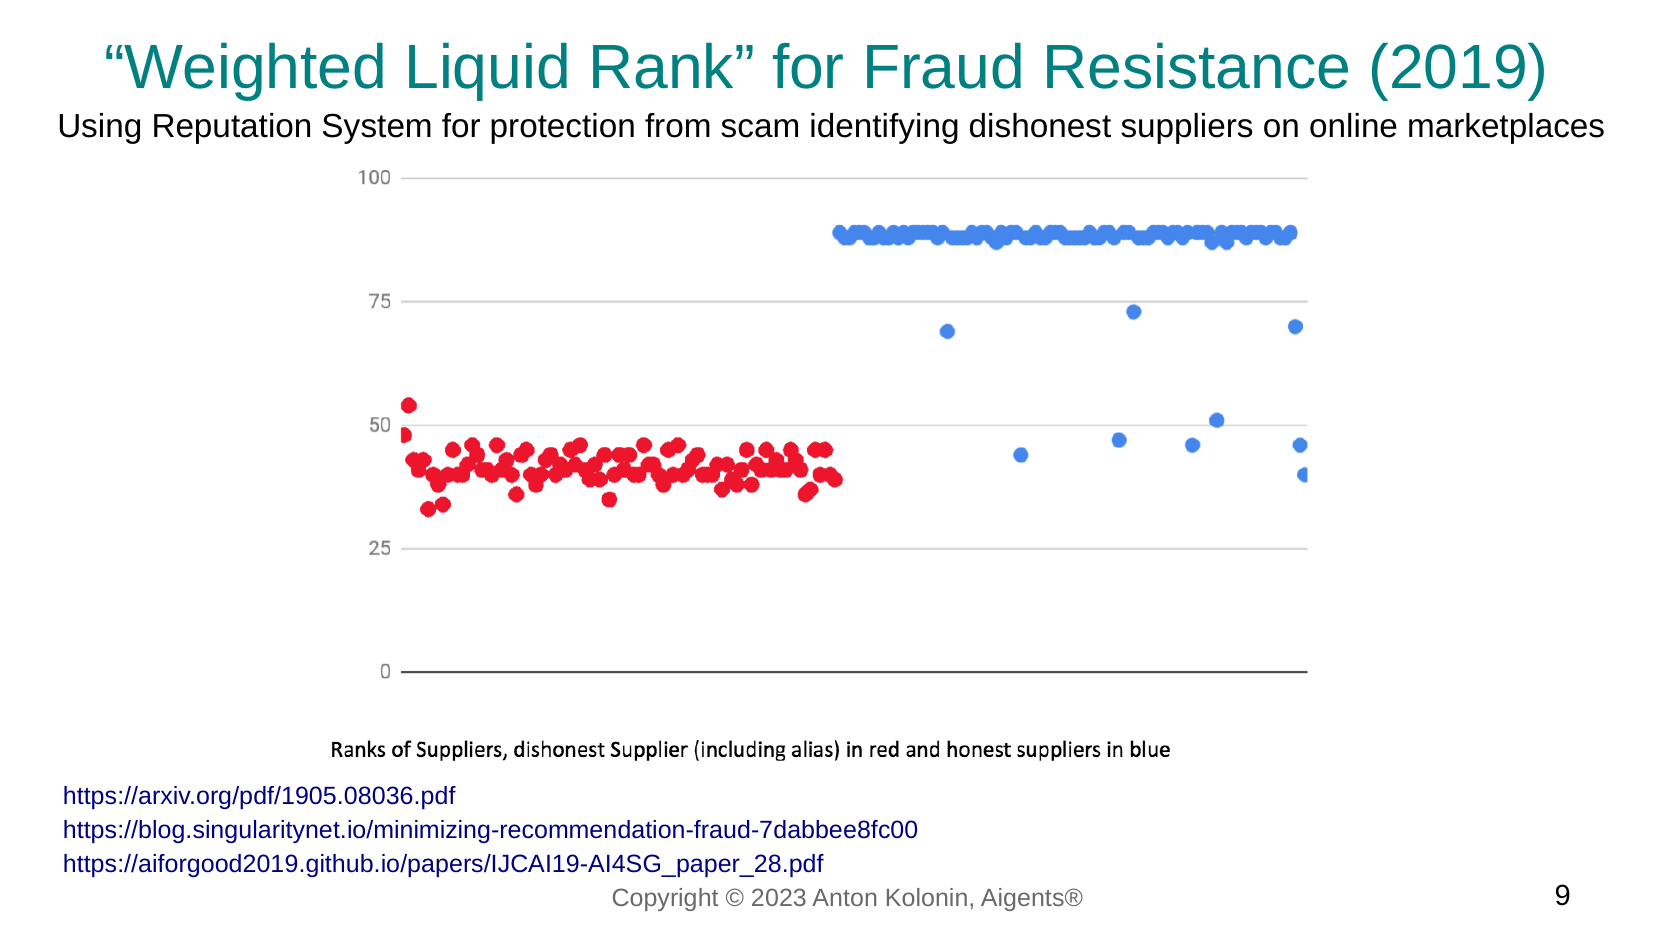

“Weighted Liquid Rank” for Fraud Resistance (2019)
Using Reputation System for protection from scam identifying dishonest suppliers on online marketplaces
https://arxiv.org/pdf/1905.08036.pdf
https://blog.singularitynet.io/minimizing-recommendation-fraud-7dabbee8fc00
https://aiforgood2019.github.io/papers/IJCAI19-AI4SG_paper_28.pdf
Copyright © 2023 Anton Kolonin, Aigents®
9